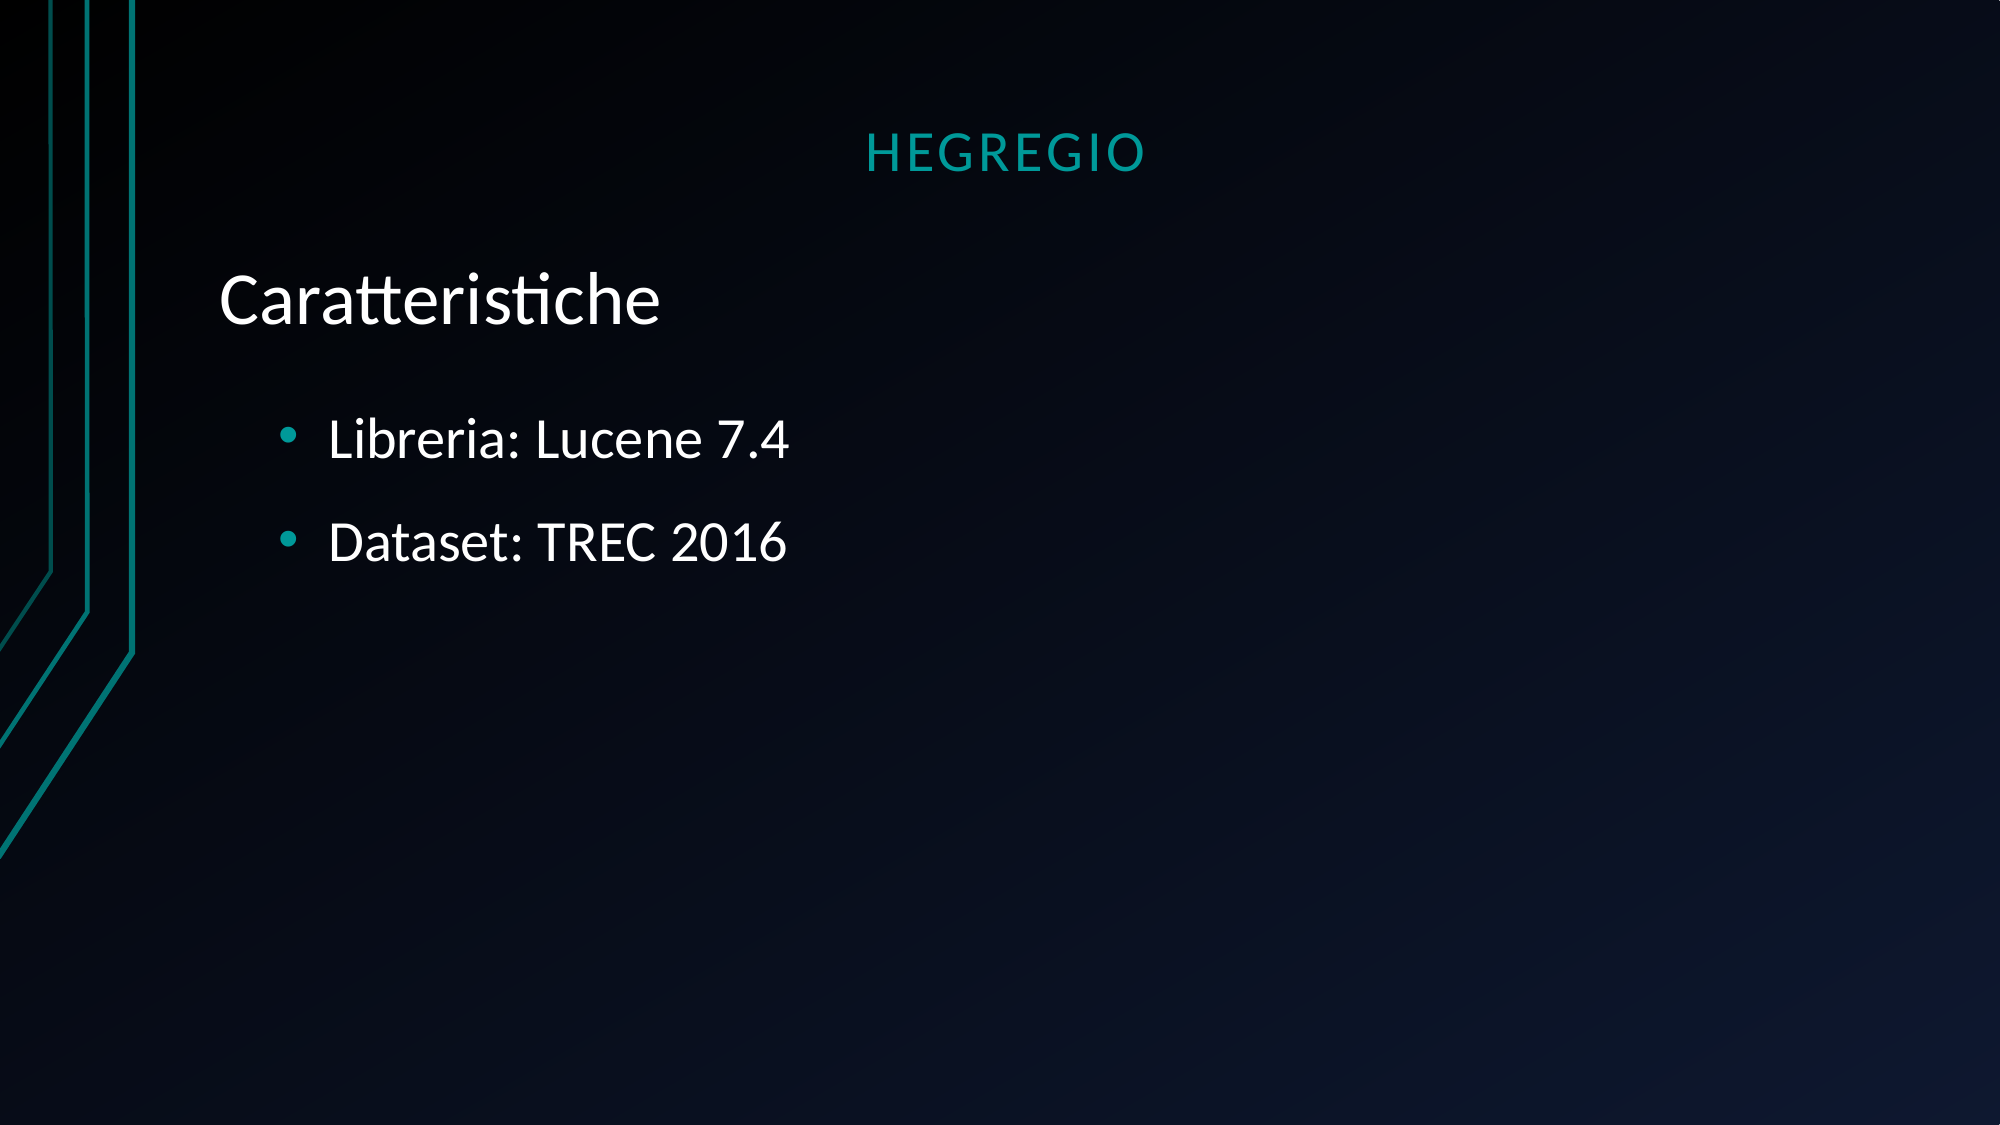

Hegregio
# Caratteristiche
Libreria: Lucene 7.4
Dataset: TREC 2016